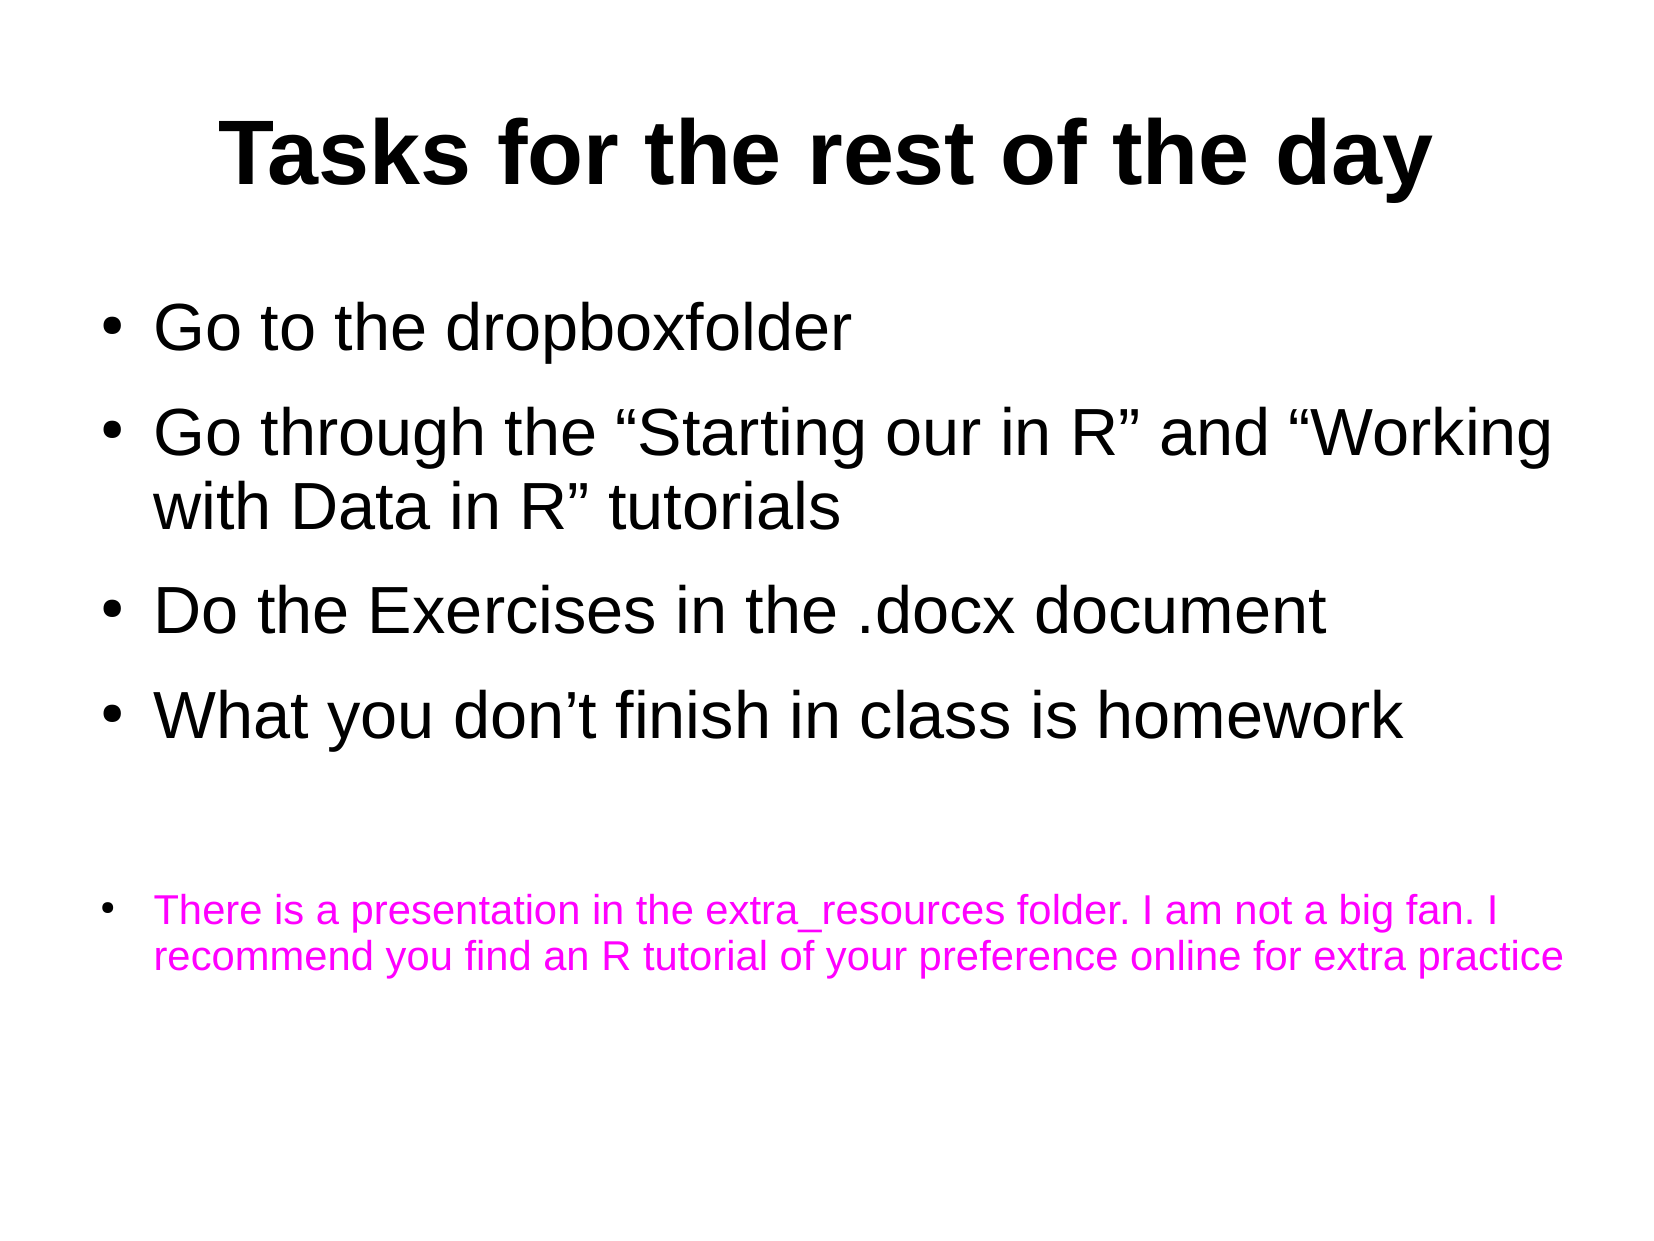

# Tasks for the rest of the day
Go to the dropboxfolder
Go through the “Starting our in R” and “Working with Data in R” tutorials
Do the Exercises in the .docx document
What you don’t finish in class is homework
There is a presentation in the extra_resources folder. I am not a big fan. I recommend you find an R tutorial of your preference online for extra practice